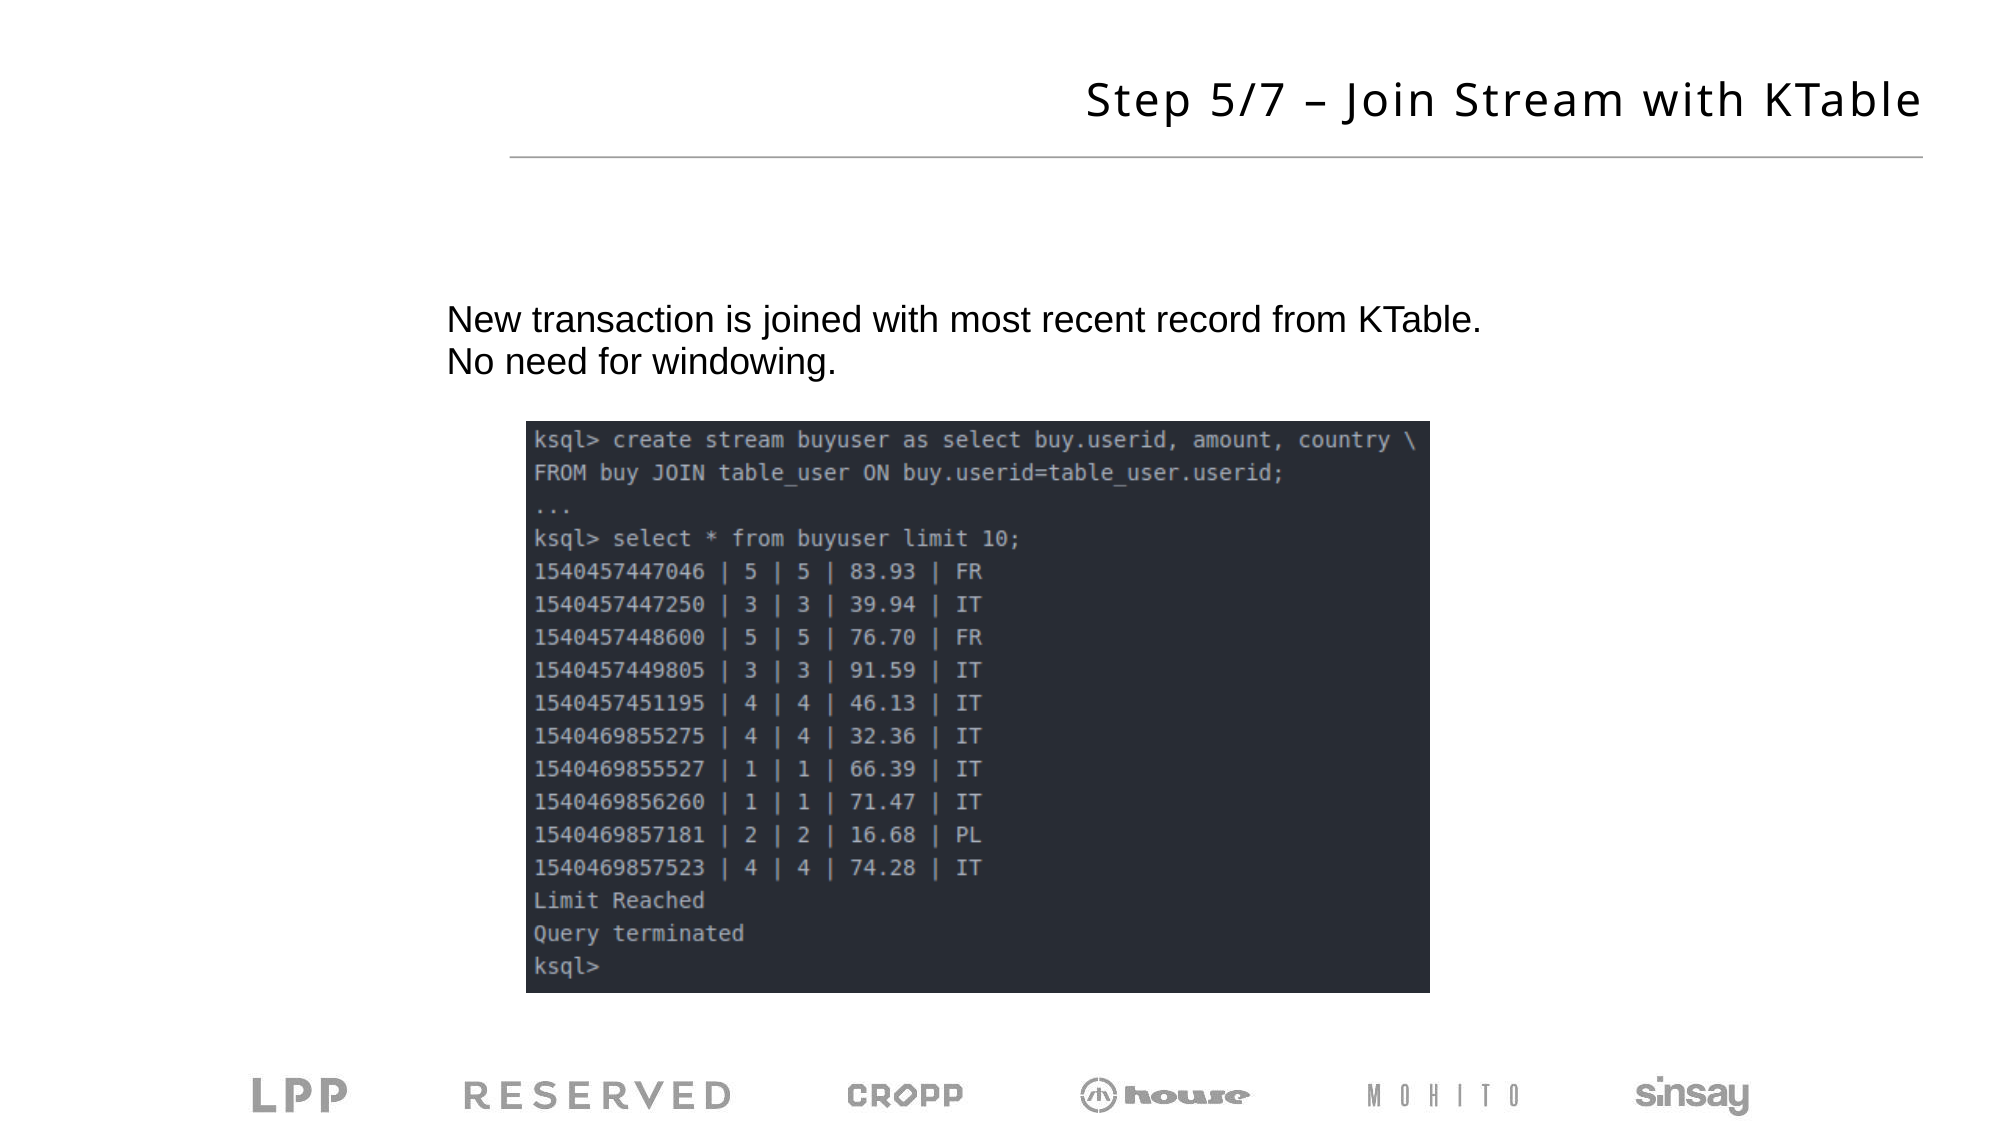

# Step 5/7 – Join Stream with KTable
New transaction is joined with most recent record from KTable.
No need for windowing.